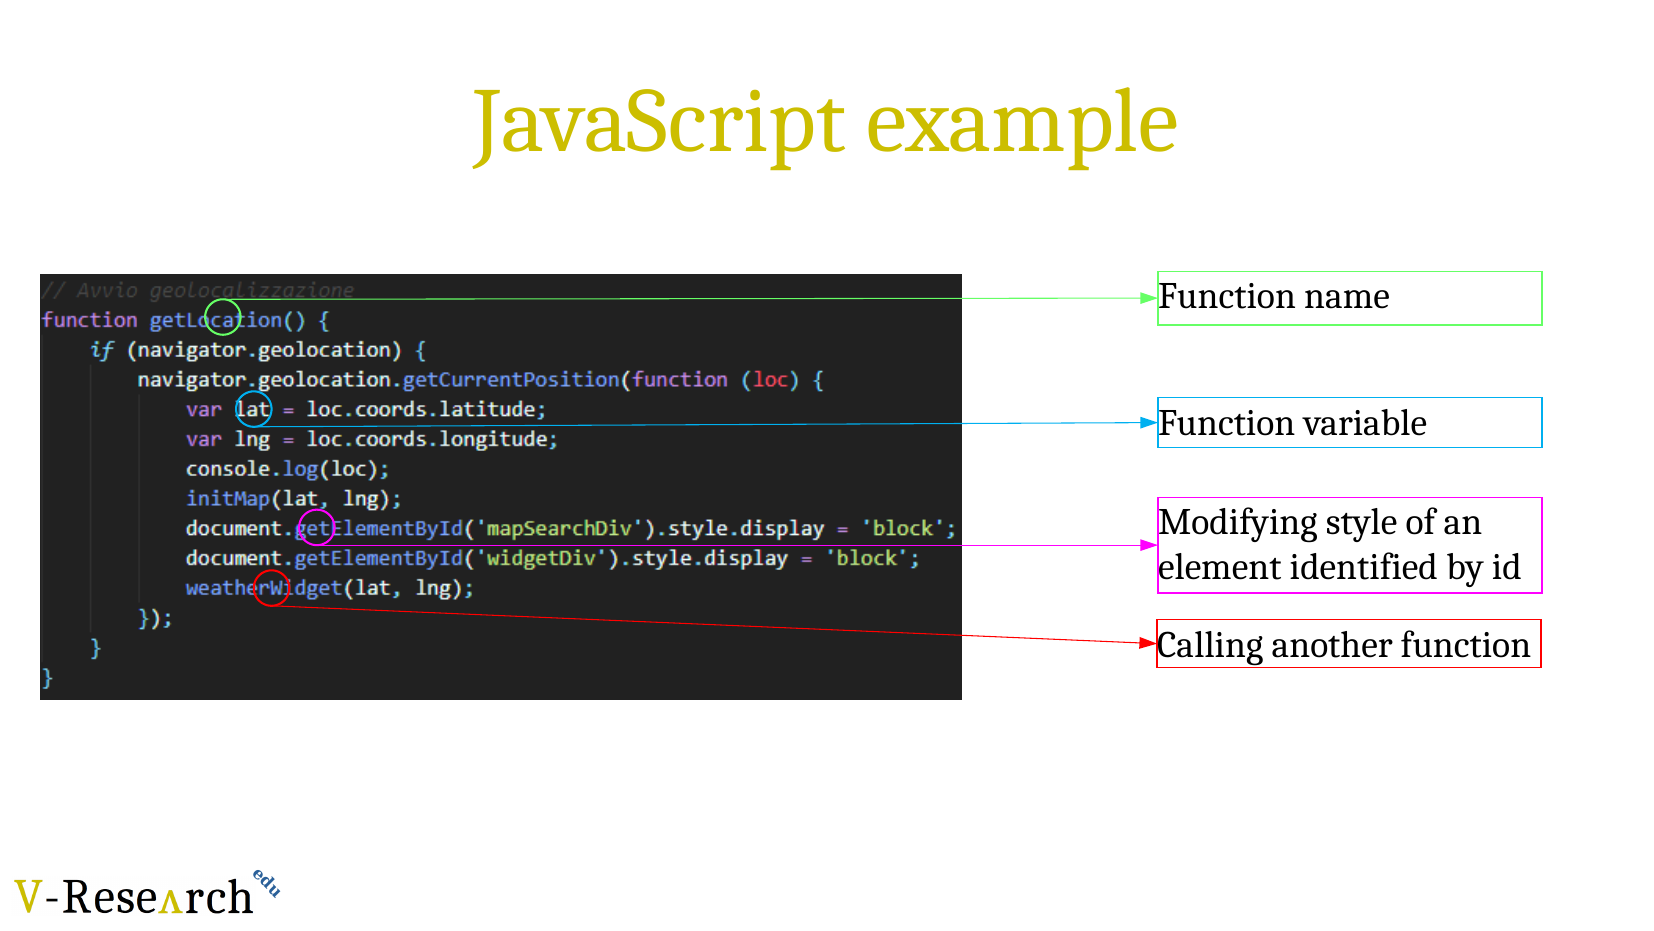

# JavaScript example
Function name
Function variable
Modifying style of an element identified by id
Calling another function
edu